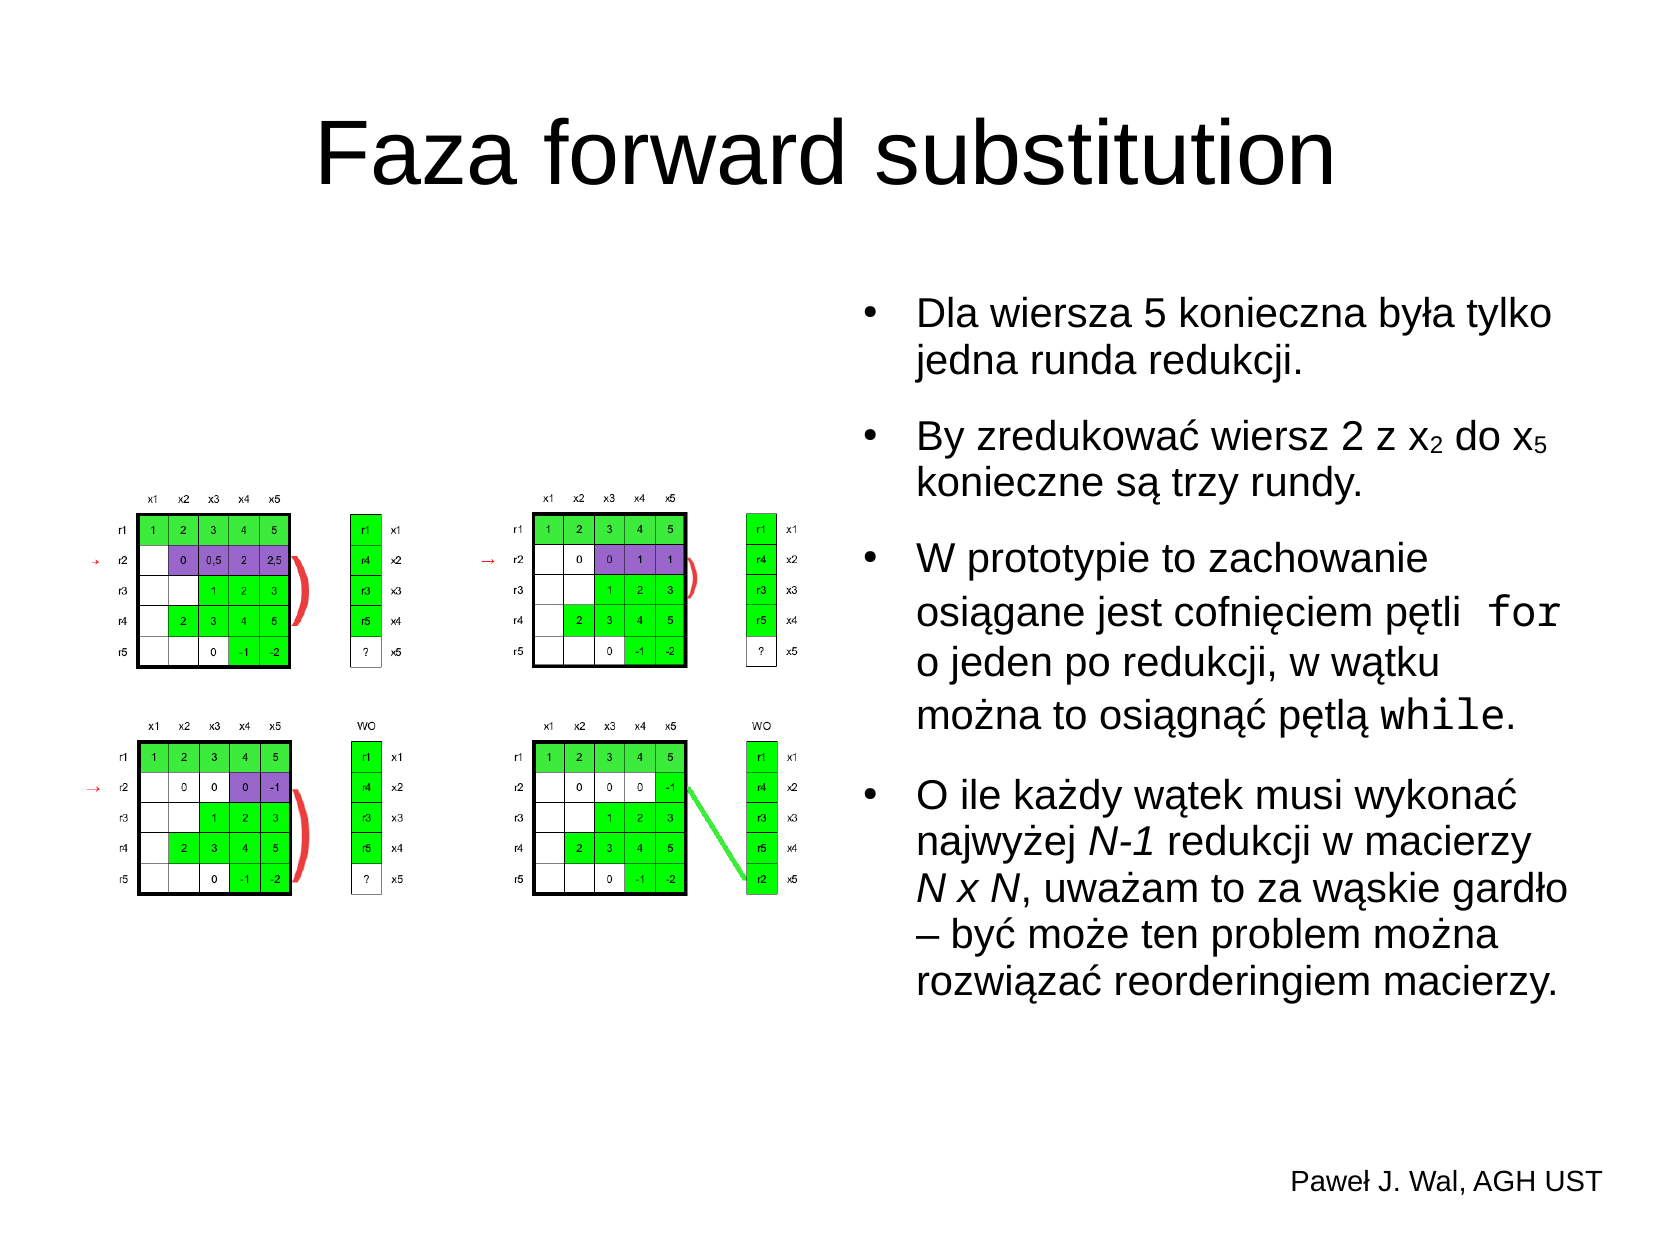

# Faza forward substitution
Dla wiersza 5 konieczna była tylko jedna runda redukcji.
By zredukować wiersz 2 z x2 do x5 konieczne są trzy rundy.
W prototypie to zachowanie osiągane jest cofnięciem pętli for o jeden po redukcji, w wątku można to osiągnąć pętlą while.
O ile każdy wątek musi wykonać najwyżej N-1 redukcji w macierzy N x N, uważam to za wąskie gardło – być może ten problem można rozwiązać reorderingiem macierzy.
Paweł J. Wal, AGH UST